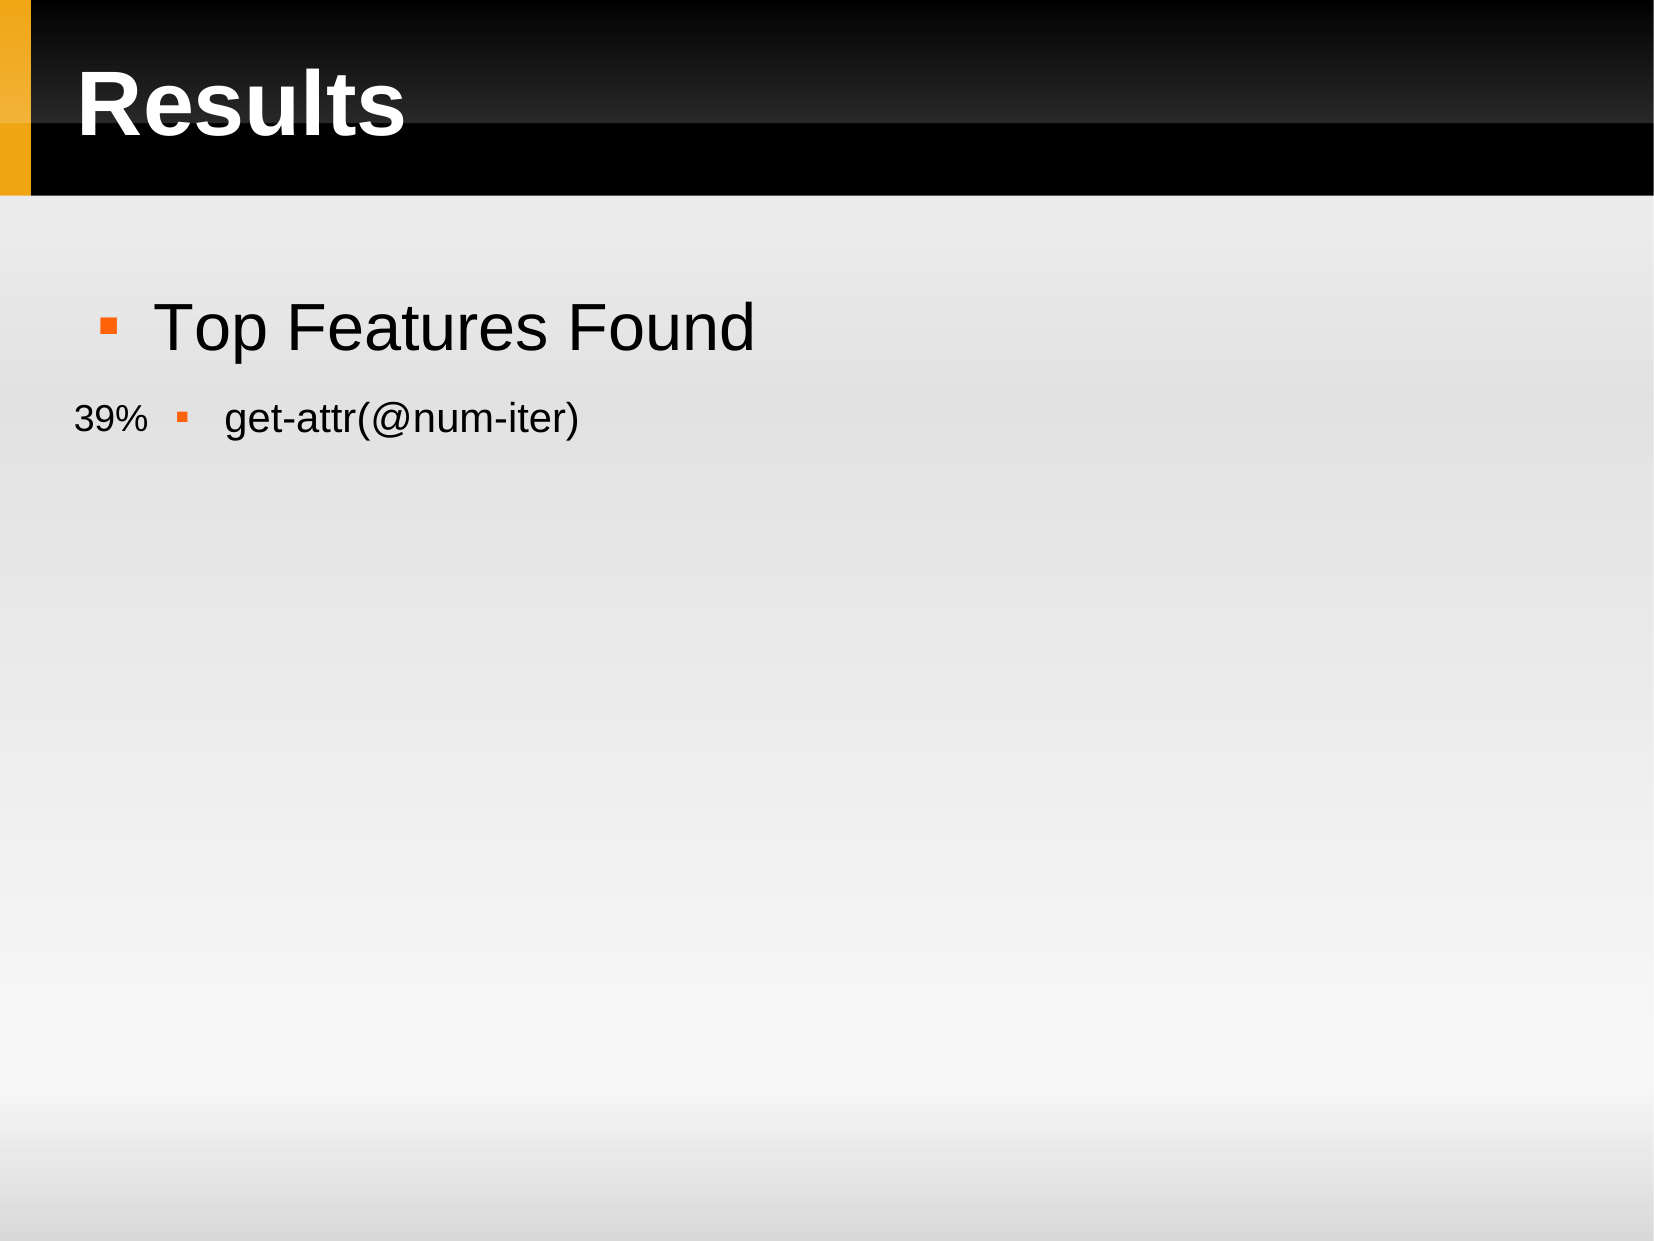

# Results
Top Features Found
get-attr(@num-iter)
39%